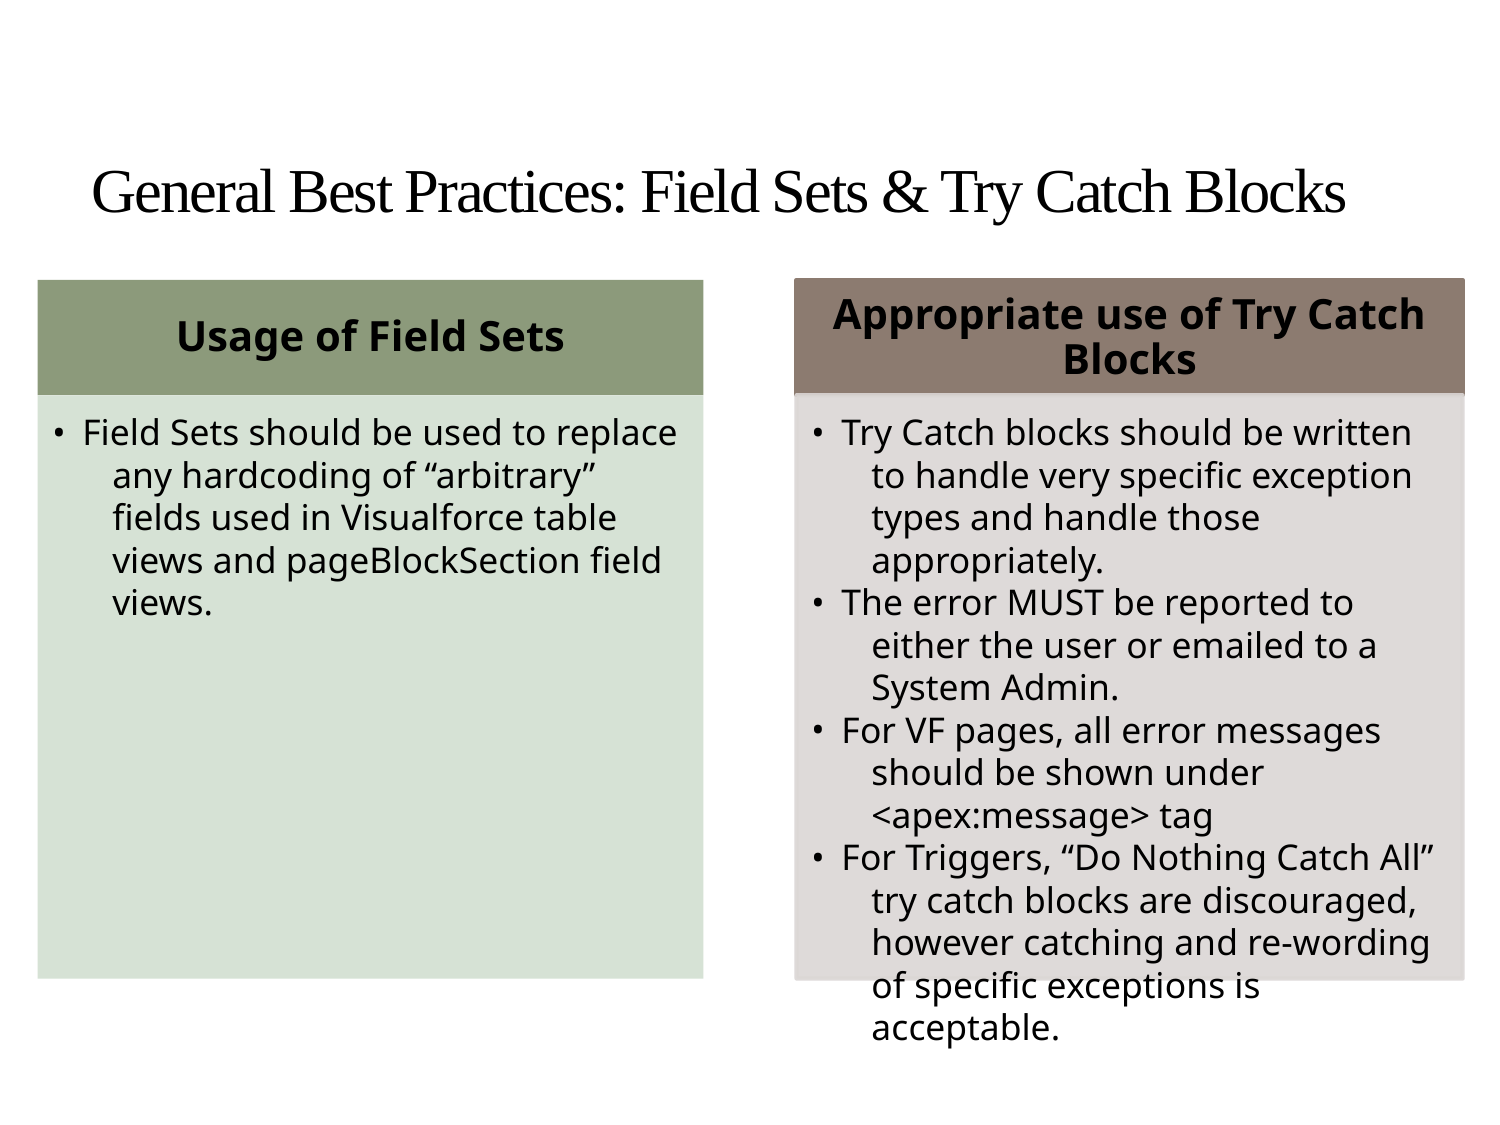

# General Best Practices: Field Sets & Try Catch Blocks
Usage of Field Sets
Appropriate use of Try Catch Blocks
Field Sets should be used to replace any hardcoding of “arbitrary” fields used in Visualforce table views and pageBlockSection field views.
Try Catch blocks should be written to handle very specific exception types and handle those appropriately.
The error MUST be reported to either the user or emailed to a System Admin.
For VF pages, all error messages should be shown under <apex:message> tag
For Triggers, “Do Nothing Catch All” try catch blocks are discouraged, however catching and re-wording of specific exceptions is acceptable.